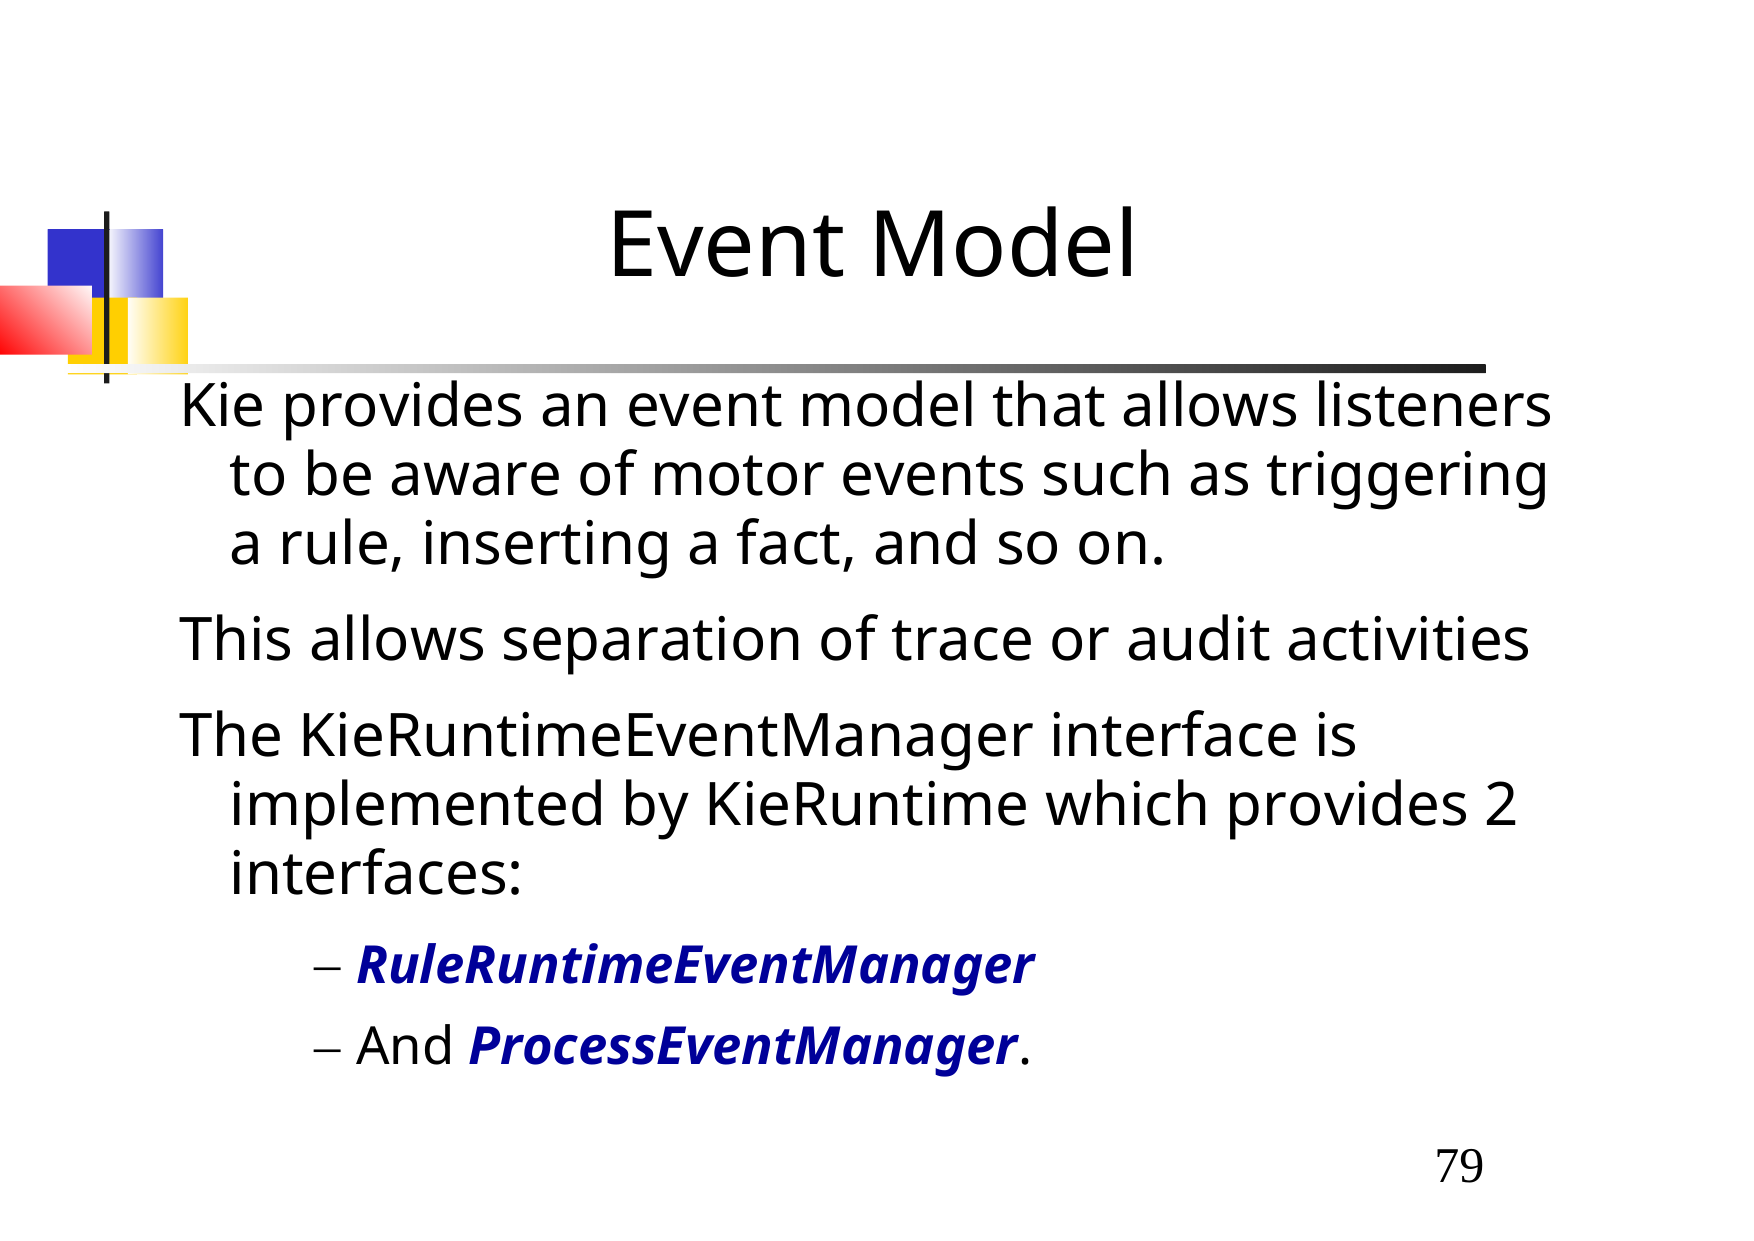

# Event Model
Kie provides an event model that allows listeners to be aware of motor events such as triggering a rule, inserting a fact, and so on.
This allows separation of trace or audit activities
The KieRuntimeEventManager interface is implemented by KieRuntime which provides 2 interfaces:
RuleRuntimeEventManager
And ProcessEventManager.